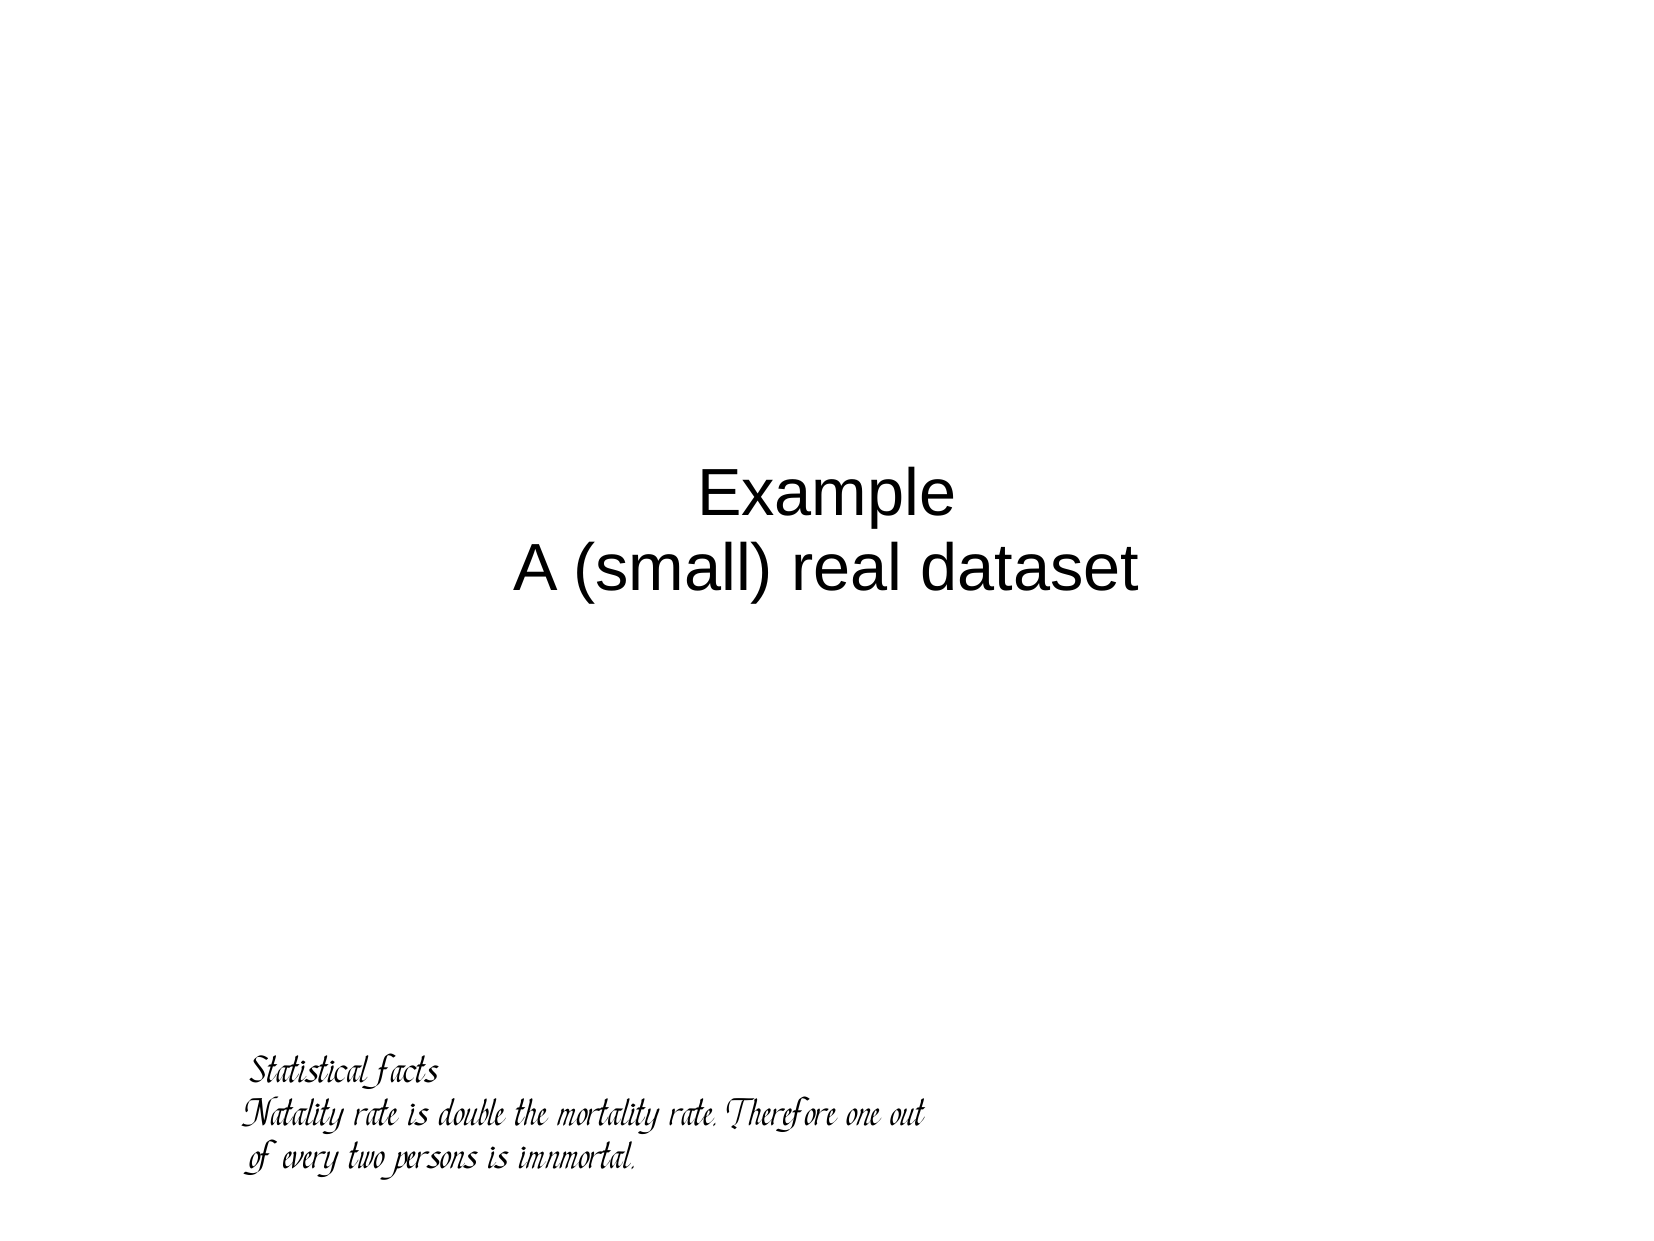

# Example
A (small) real dataset
Statistical facts
Natality rate is double the mortality rate. Therefore one out
of every two persons is imnmortal.